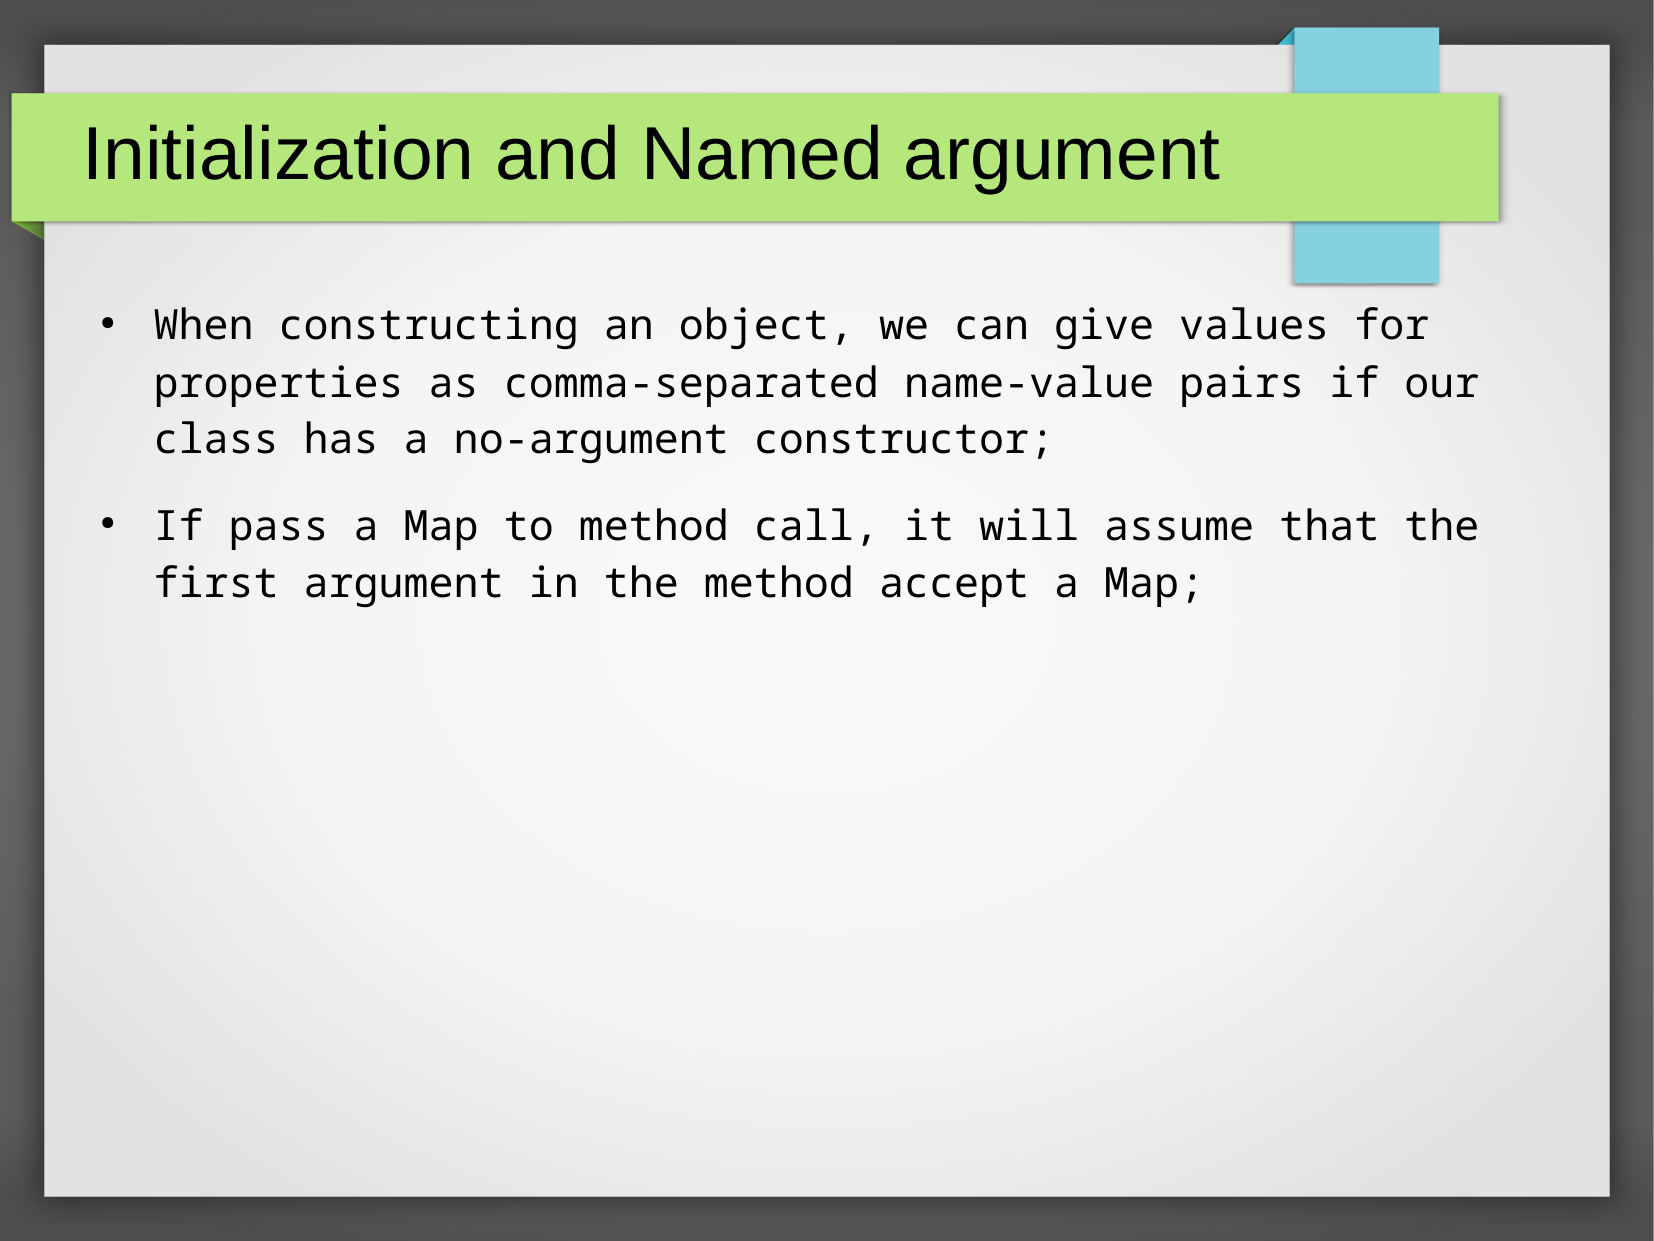

# Initialization and Named argument
When constructing an object, we can give values for properties as comma-separated name-value pairs if our class has a no-argument constructor;
If pass a Map to method call, it will assume that the first argument in the method accept a Map;